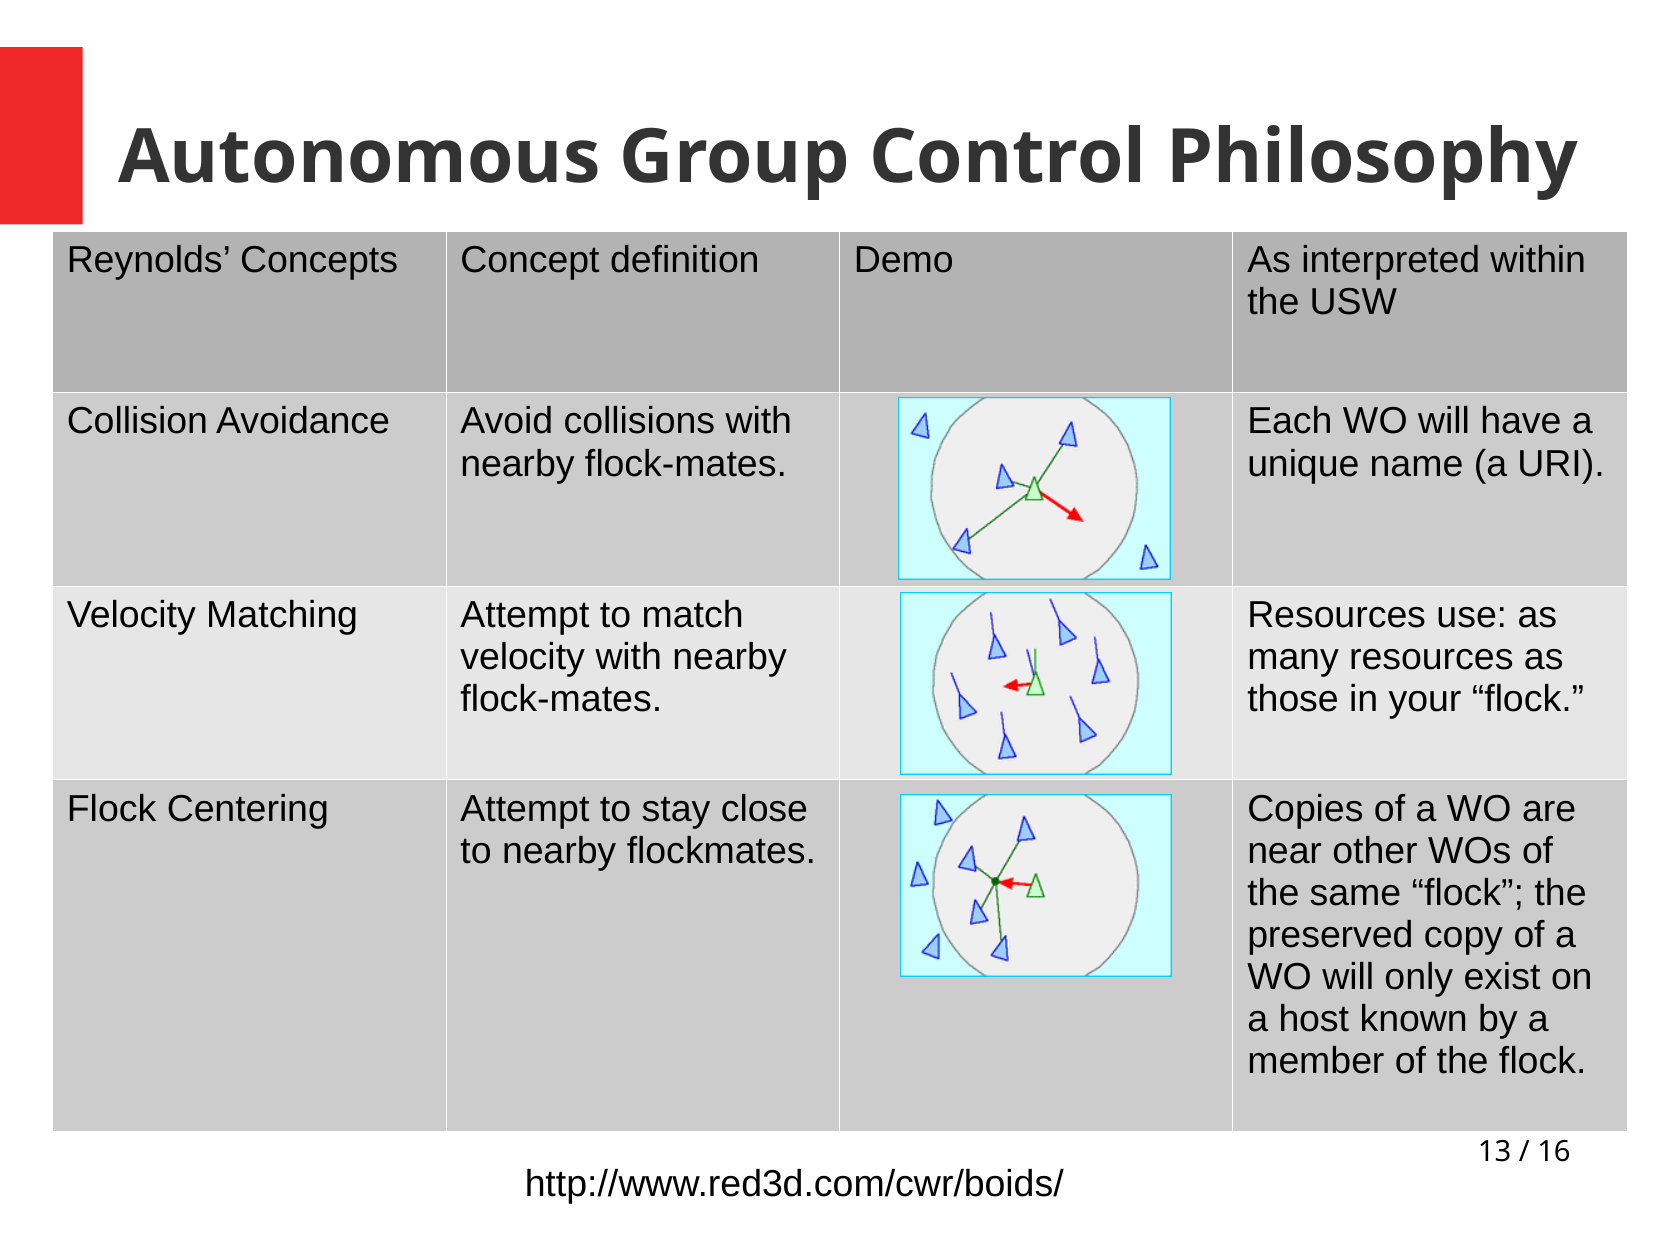

# Autonomous Group Control Philosophy
| Reynolds’ Concepts | Concept definition | Demo | As interpreted within the USW |
| --- | --- | --- | --- |
| Collision Avoidance | Avoid collisions with nearby flock-mates. | | Each WO will have a unique name (a URI). |
| Velocity Matching | Attempt to match velocity with nearby flock-mates. | | Resources use: as many resources as those in your “flock.” |
| Flock Centering | Attempt to stay close to nearby flockmates. | | Copies of a WO are near other WOs of the same “flock”; the preserved copy of a WO will only exist on a host known by a member of the flock. |
13
http://www.red3d.com/cwr/boids/